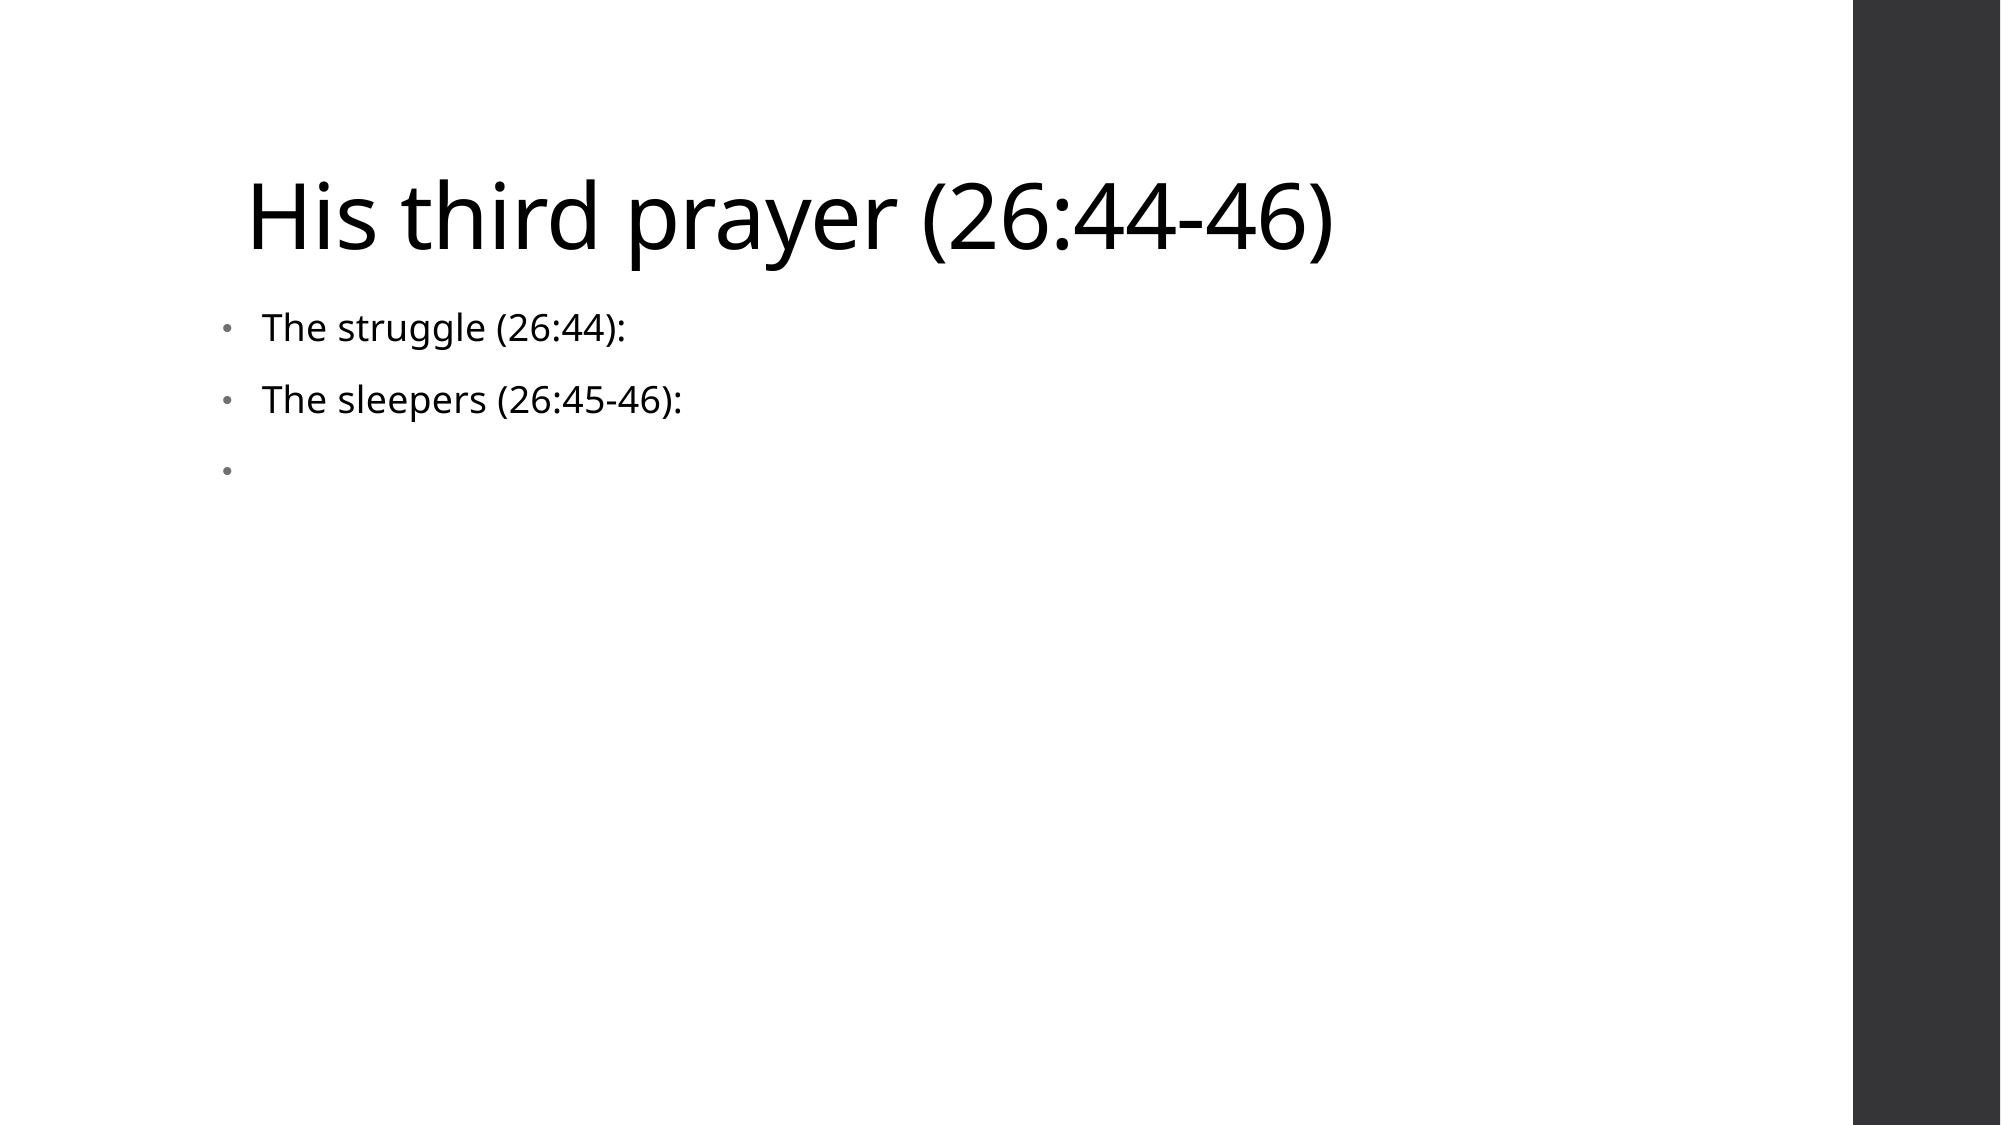

# His third prayer (26:44-46)
 The struggle (26:44):
 The sleepers (26:45-46):